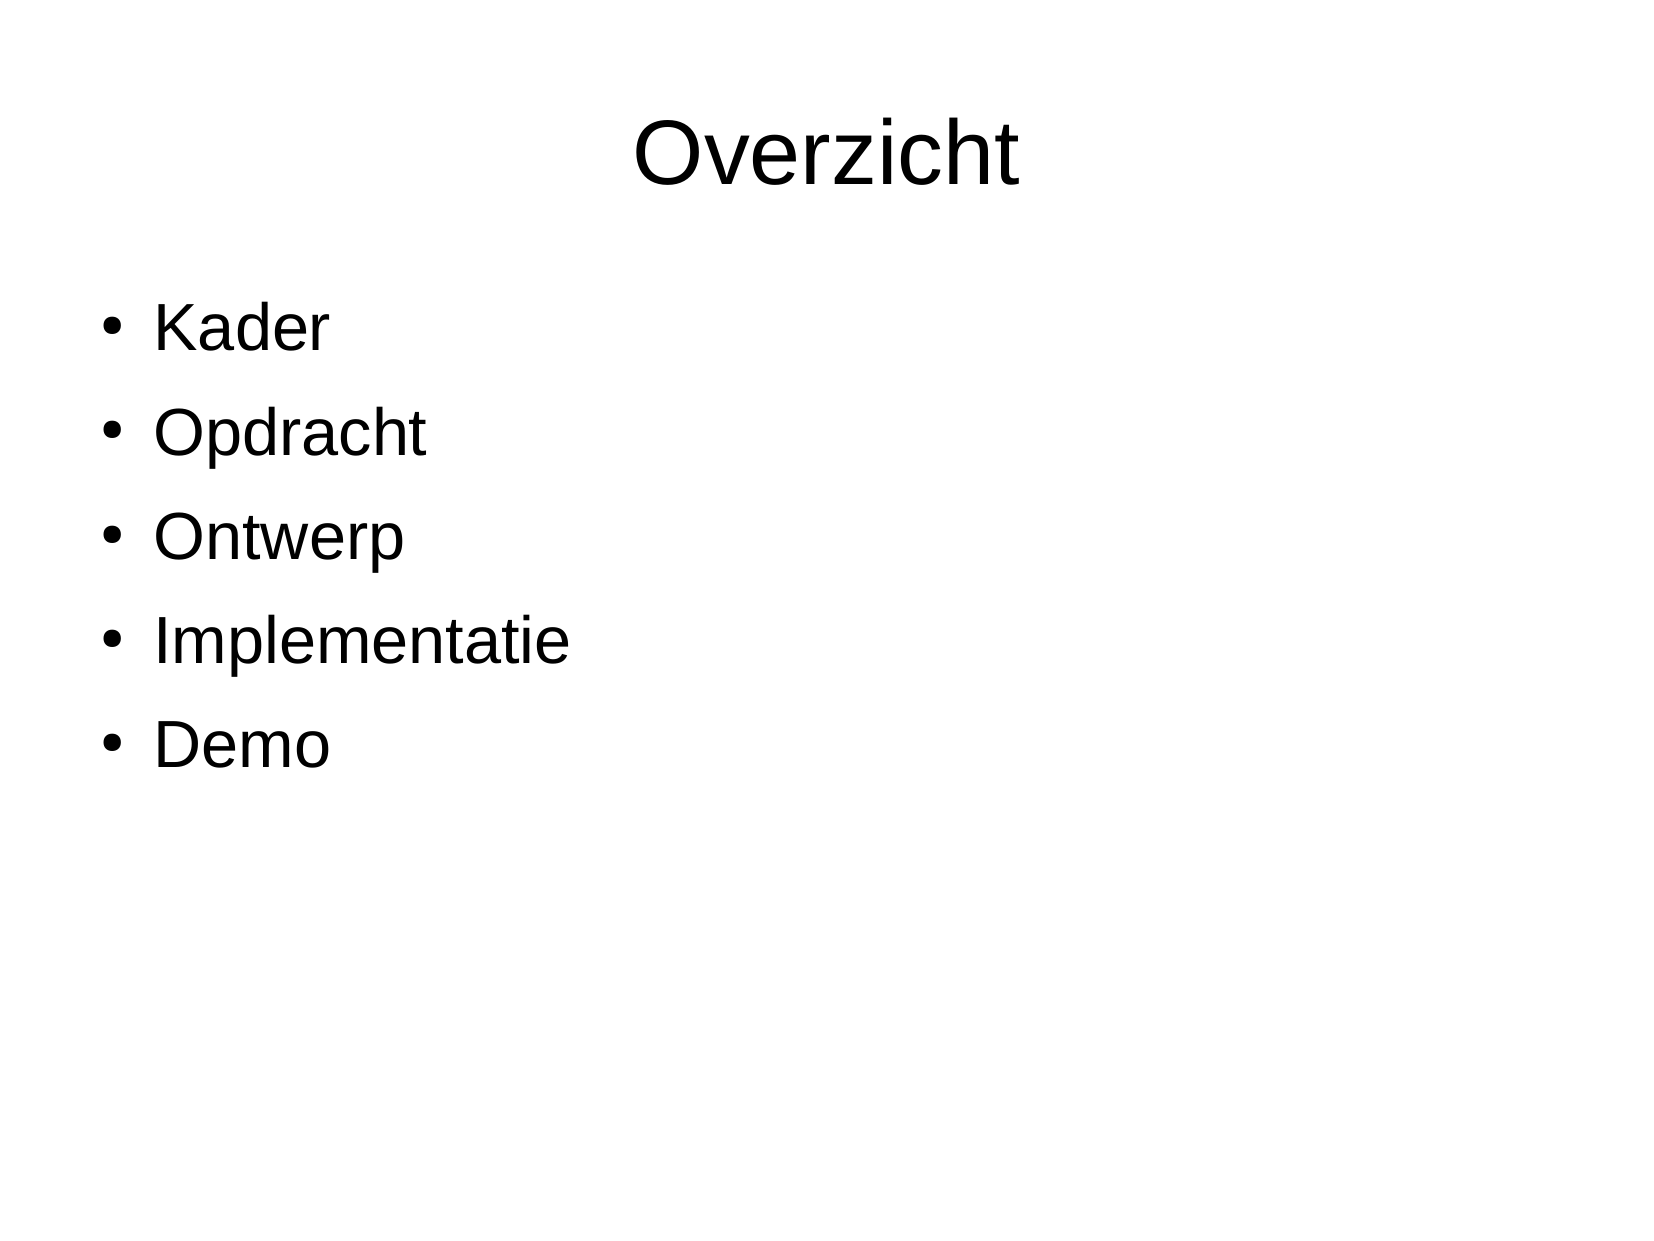

# Overzicht
Kader
Opdracht
Ontwerp
Implementatie
Demo